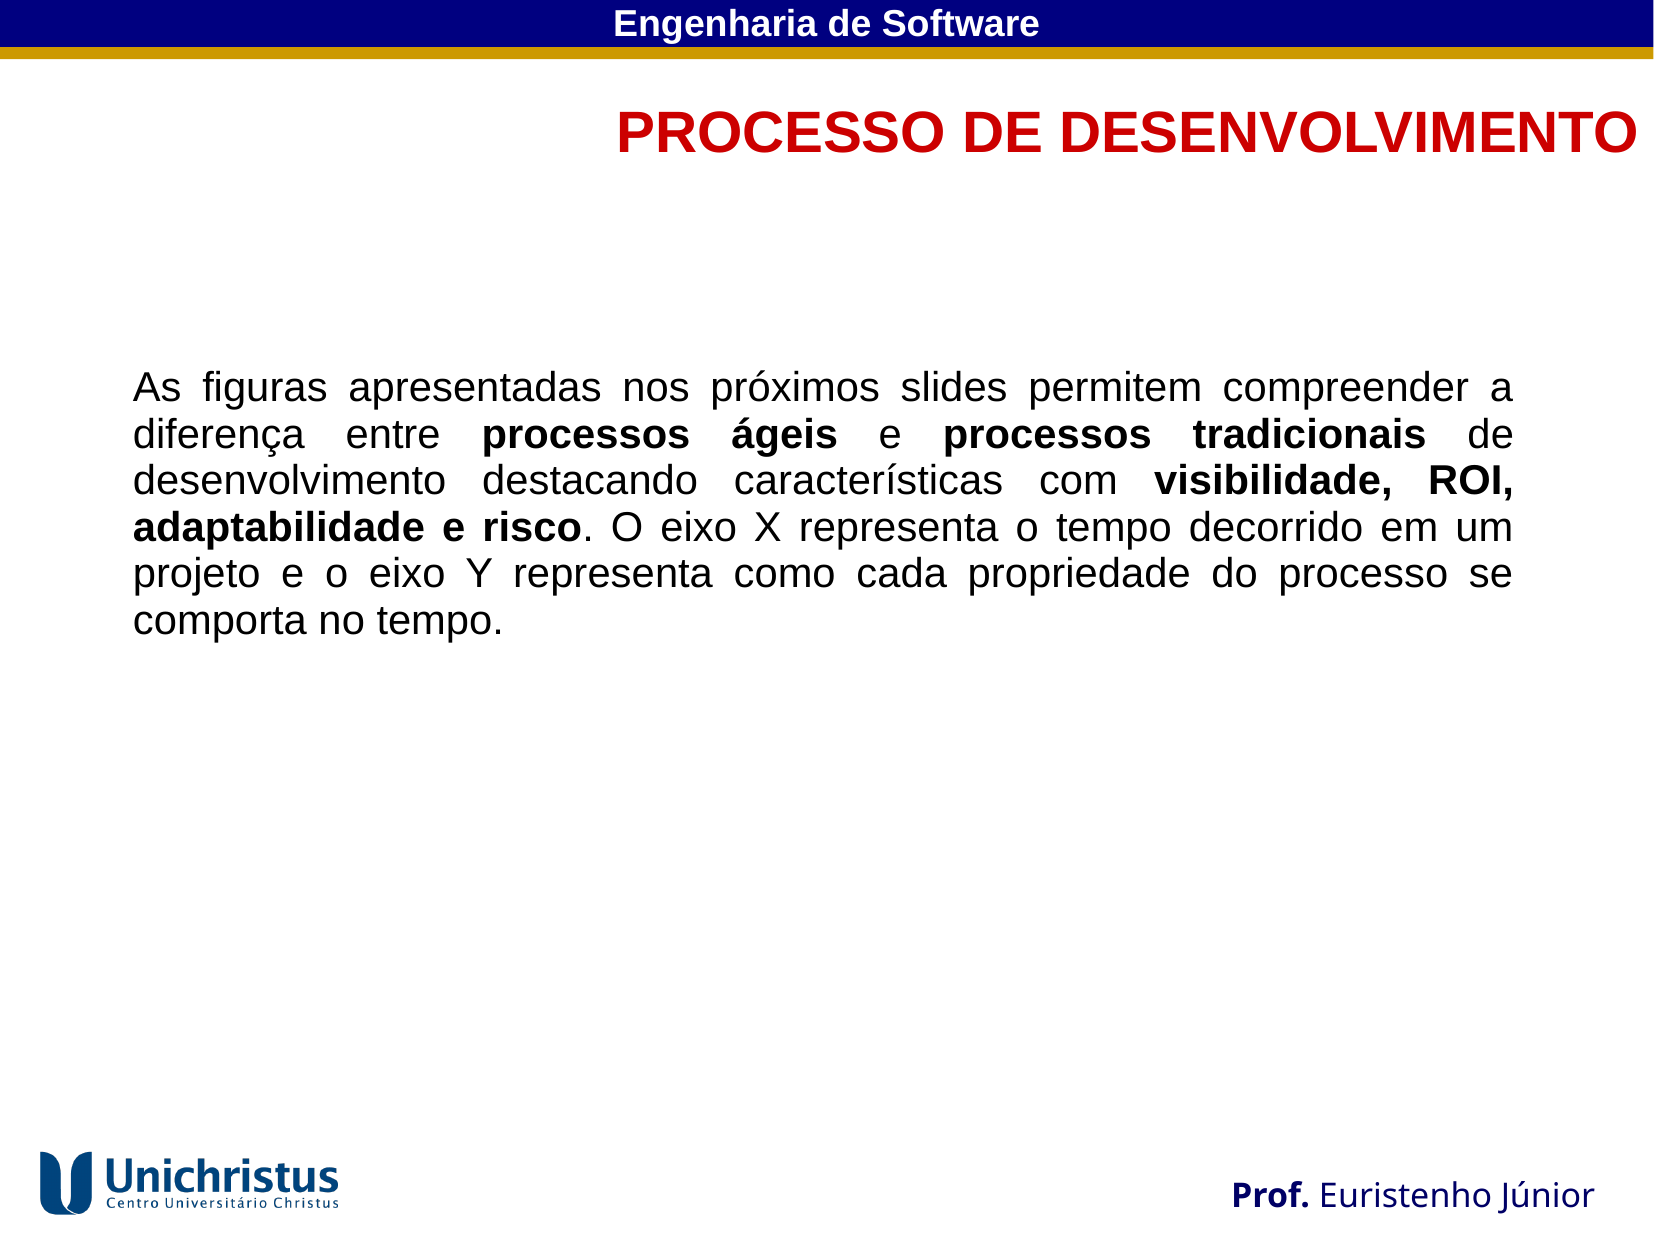

Engenharia de Software
PROCESSO DE DESENVOLVIMENTO
As figuras apresentadas nos próximos slides permitem compreender a diferença entre processos ágeis e processos tradicionais de desenvolvimento destacando características com visibilidade, ROI, adaptabilidade e risco. O eixo X representa o tempo decorrido em um projeto e o eixo Y representa como cada propriedade do processo se comporta no tempo.
Prof. Euristenho Júnior